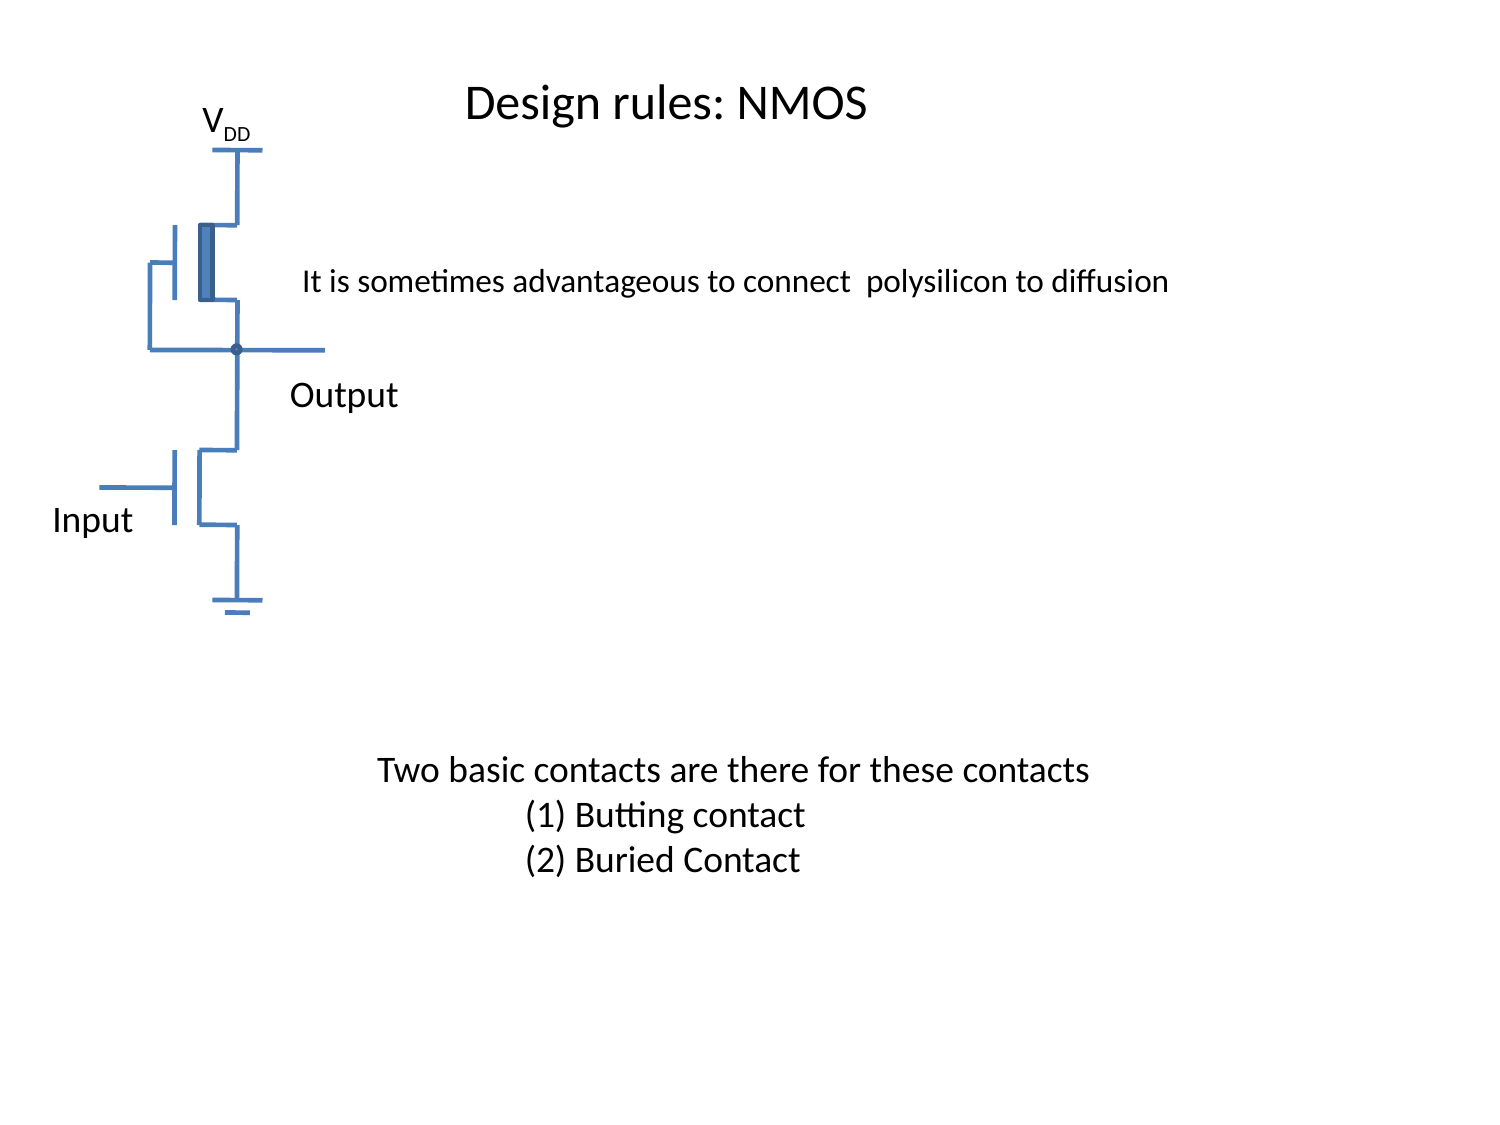

Design rules: NMOS
VDD
It is sometimes advantageous to connect polysilicon to diffusion
Output
Input
Two basic contacts are there for these contacts
		(1) Butting contact
		(2) Buried Contact